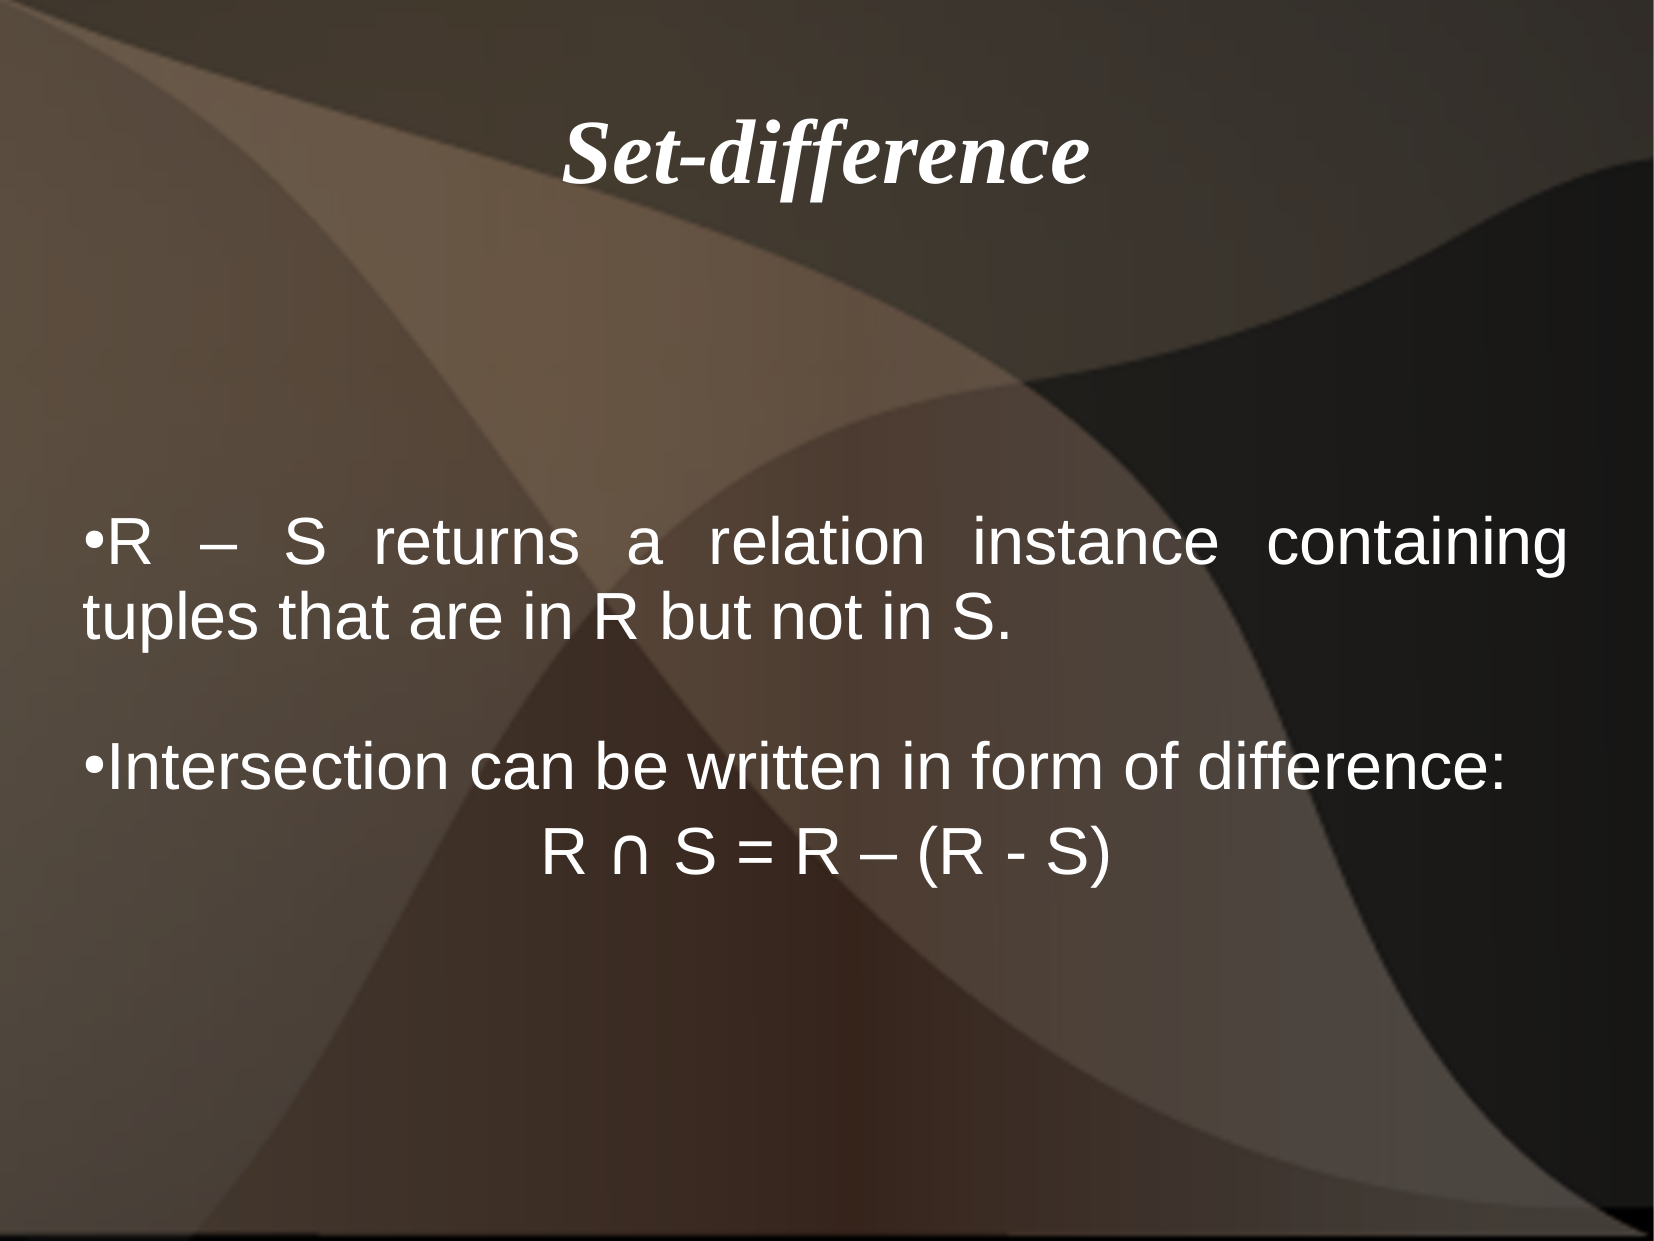

# Set-difference
R – S returns a relation instance containing tuples that are in R but not in S.
Intersection can be written in form of difference:
R ∩ S = R – (R - S)